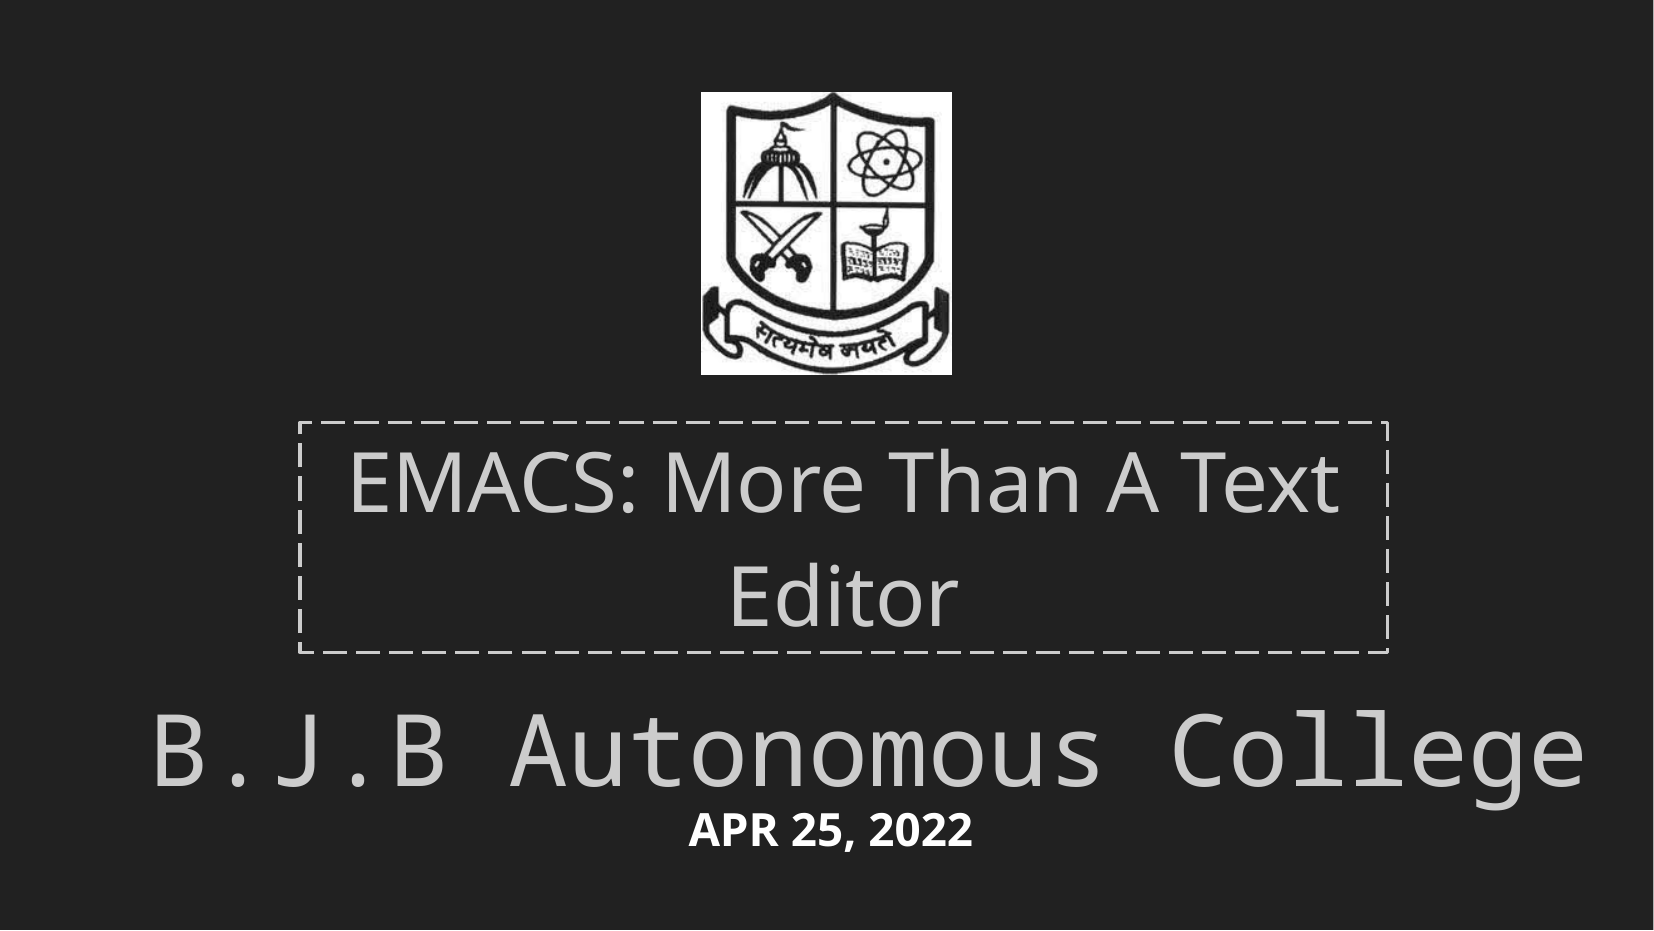

# EMACS: More Than A Text Editor
B.J.B Autonomous College
APR 25, 2022